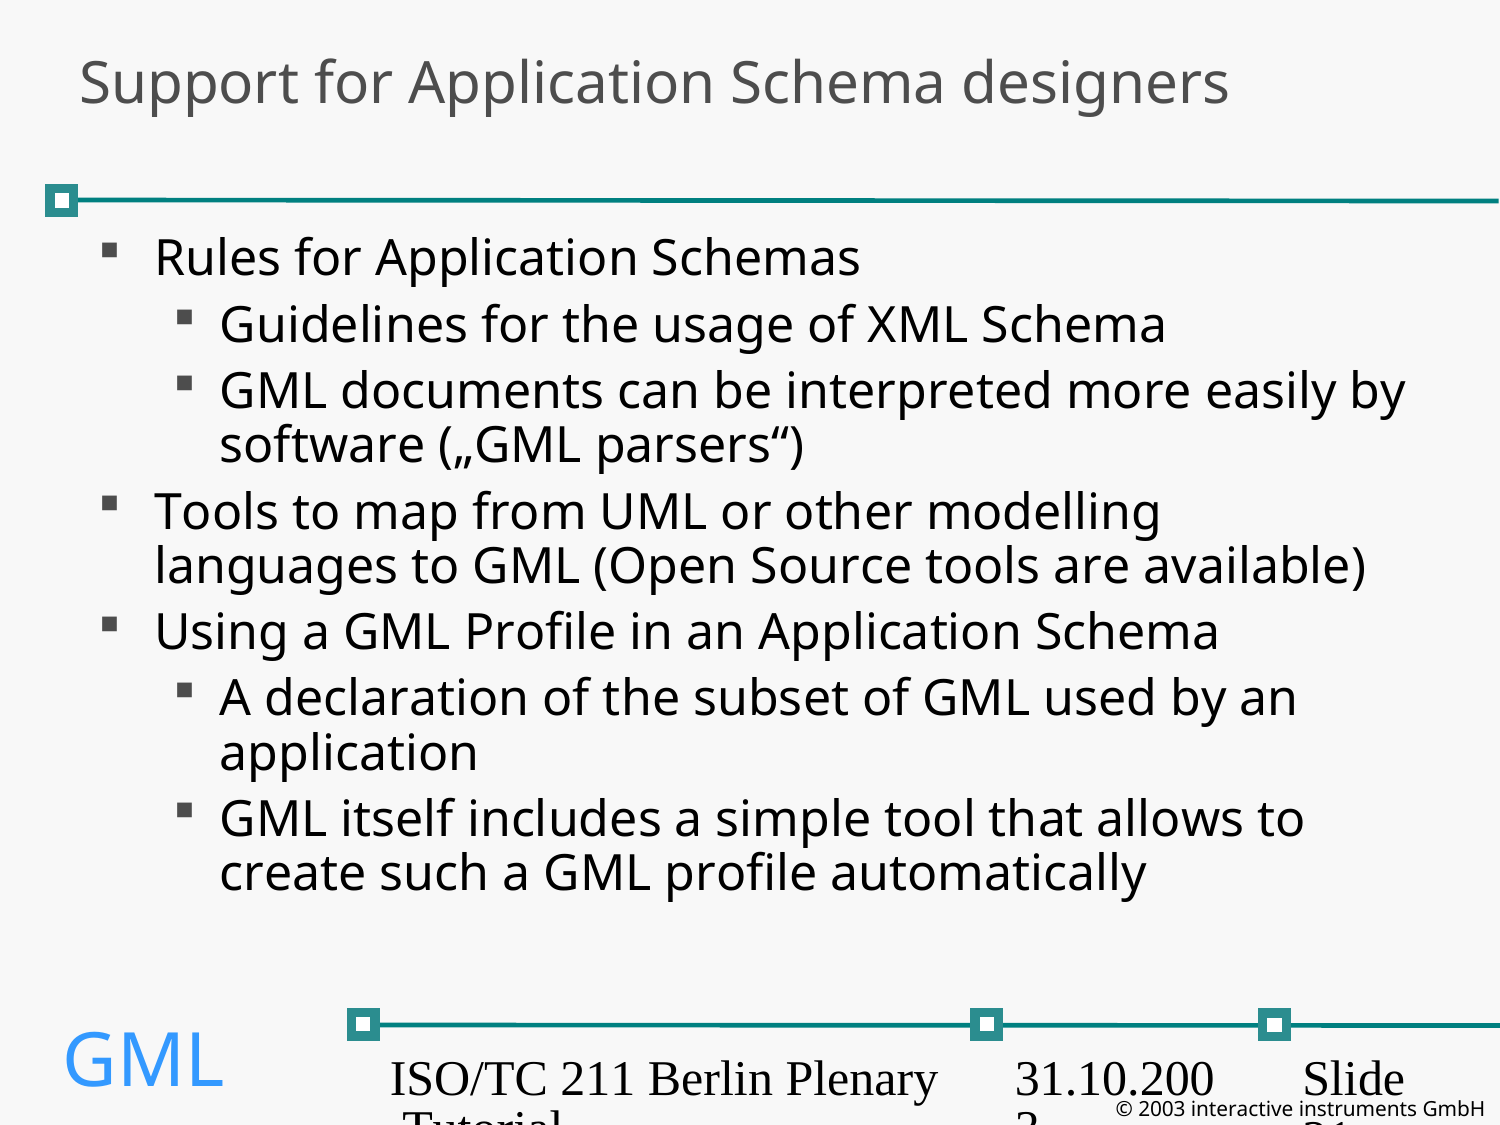

# Support for Application Schema designers
Rules for Application Schemas
Guidelines for the usage of XML Schema
GML documents can be interpreted more easily by software („GML parsers“)
Tools to map from UML or other modelling languages to GML (Open Source tools are available)
Using a GML Profile in an Application Schema
A declaration of the subset of GML used by an application
GML itself includes a simple tool that allows to create such a GML profile automatically
ISO/TC 211 Berlin Plenary Tutorial
31.10.2003
21